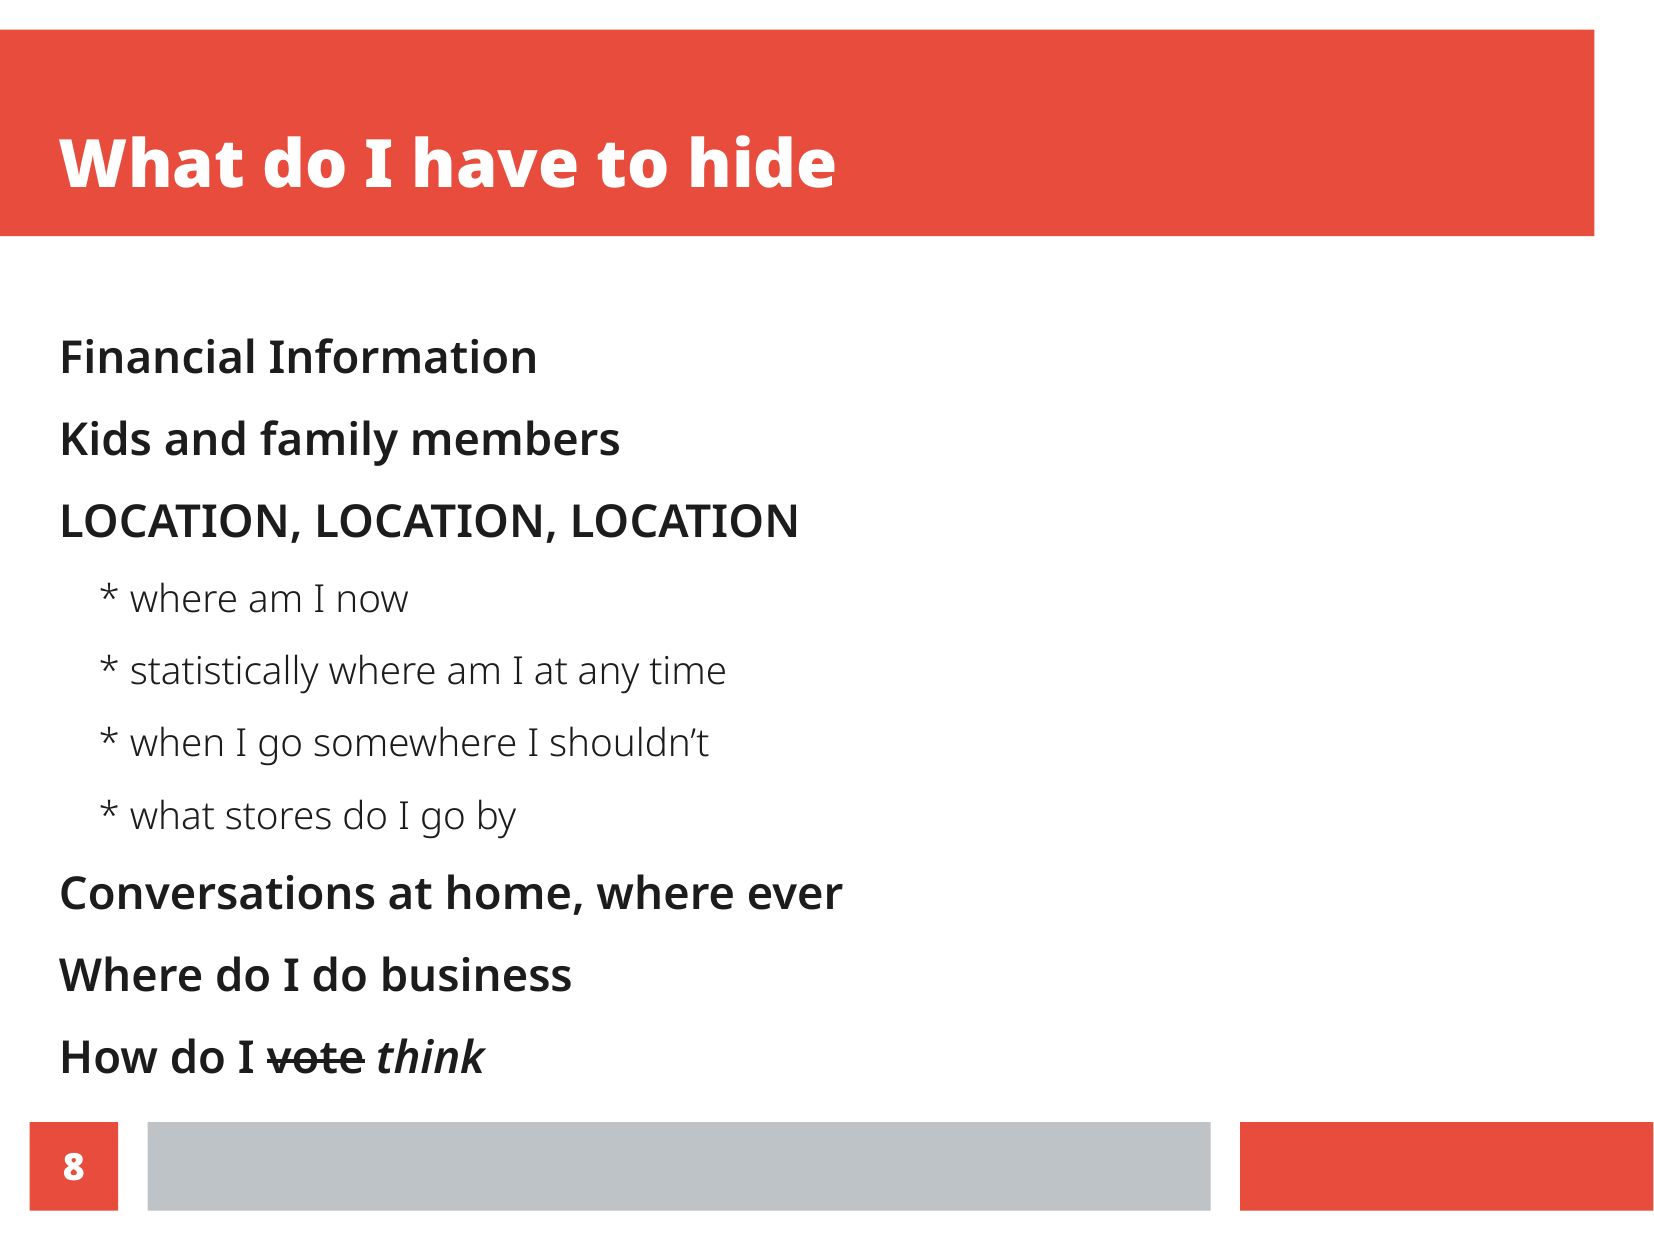

# What do I have to hide
Financial Information
Kids and family members
LOCATION, LOCATION, LOCATION
* where am I now
* statistically where am I at any time
* when I go somewhere I shouldn’t
* what stores do I go by
Conversations at home, where ever
Where do I do business
How do I vote think
8